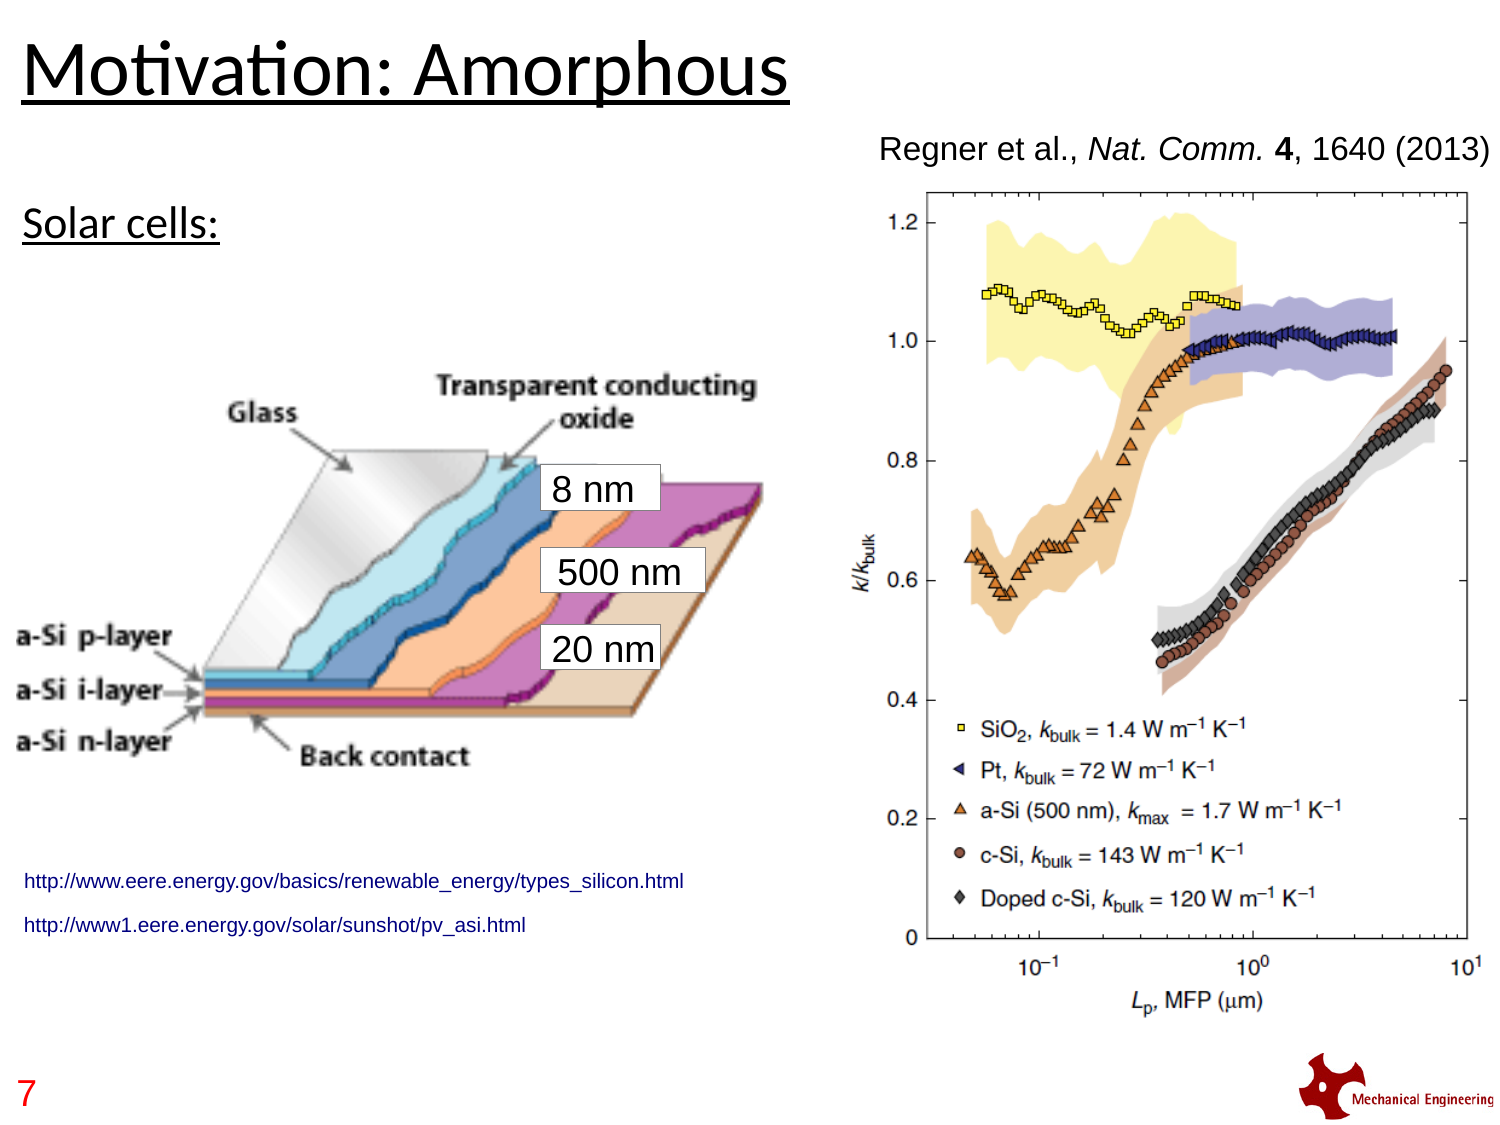

# Motivation: Amorphous
Regner et al., Nat. Comm. 4, 1640 (2013)
Solar cells:
8 nm
500 nm
20 nm
500 nm
20 nm
http://www1.eere.energy.gov/solar/sunshot/pv_asi.html
http://www.eere.energy.gov/basics/renewable_energy/types_silicon.html
http://www1.eere.energy.gov/solar/sunshot/pv_asi.html